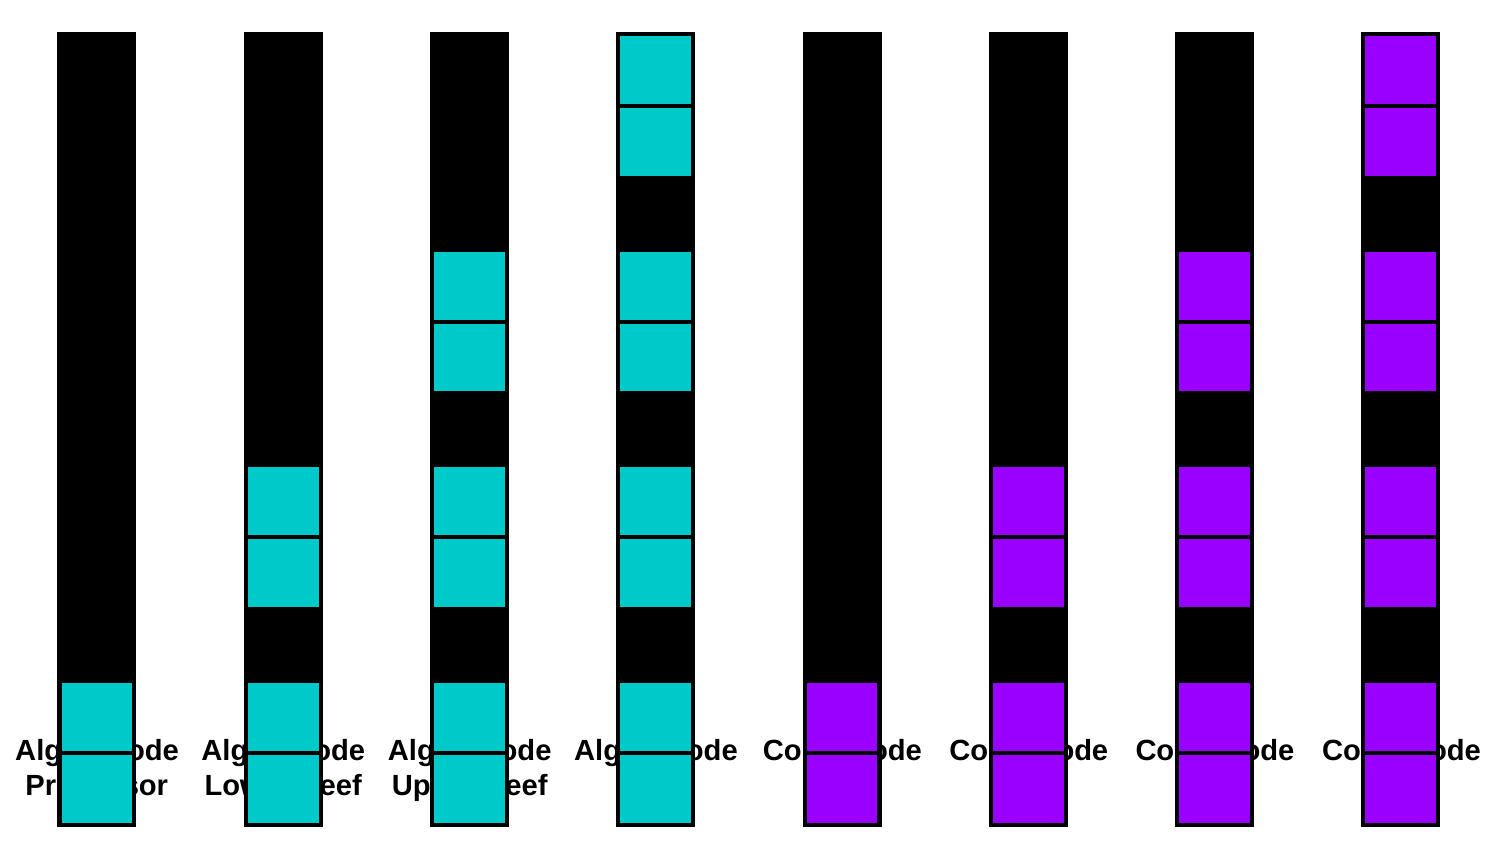

| |
| --- |
| |
| |
| |
| |
| |
| |
| |
| |
| |
| |
| |
| --- |
| |
| |
| |
| |
| |
| |
| |
| |
| |
| |
| |
| --- |
| |
| |
| |
| |
| |
| |
| |
| |
| |
| |
| |
| --- |
| |
| |
| |
| |
| |
| |
| |
| |
| |
| |
| |
| --- |
| |
| |
| |
| |
| |
| |
| |
| |
| |
| |
| |
| --- |
| |
| |
| |
| |
| |
| |
| |
| |
| |
| |
| |
| --- |
| |
| |
| |
| |
| |
| |
| |
| |
| |
| |
| |
| --- |
| |
| |
| |
| |
| |
| |
| |
| |
| |
| |
Algae Mode Processor
Algae Mode Lower Reef
Algae Mode Upper Reef
Algae Mode Net
Coral Mode L1
Coral Mode L2
Coral Mode L3
Coral Mode L4